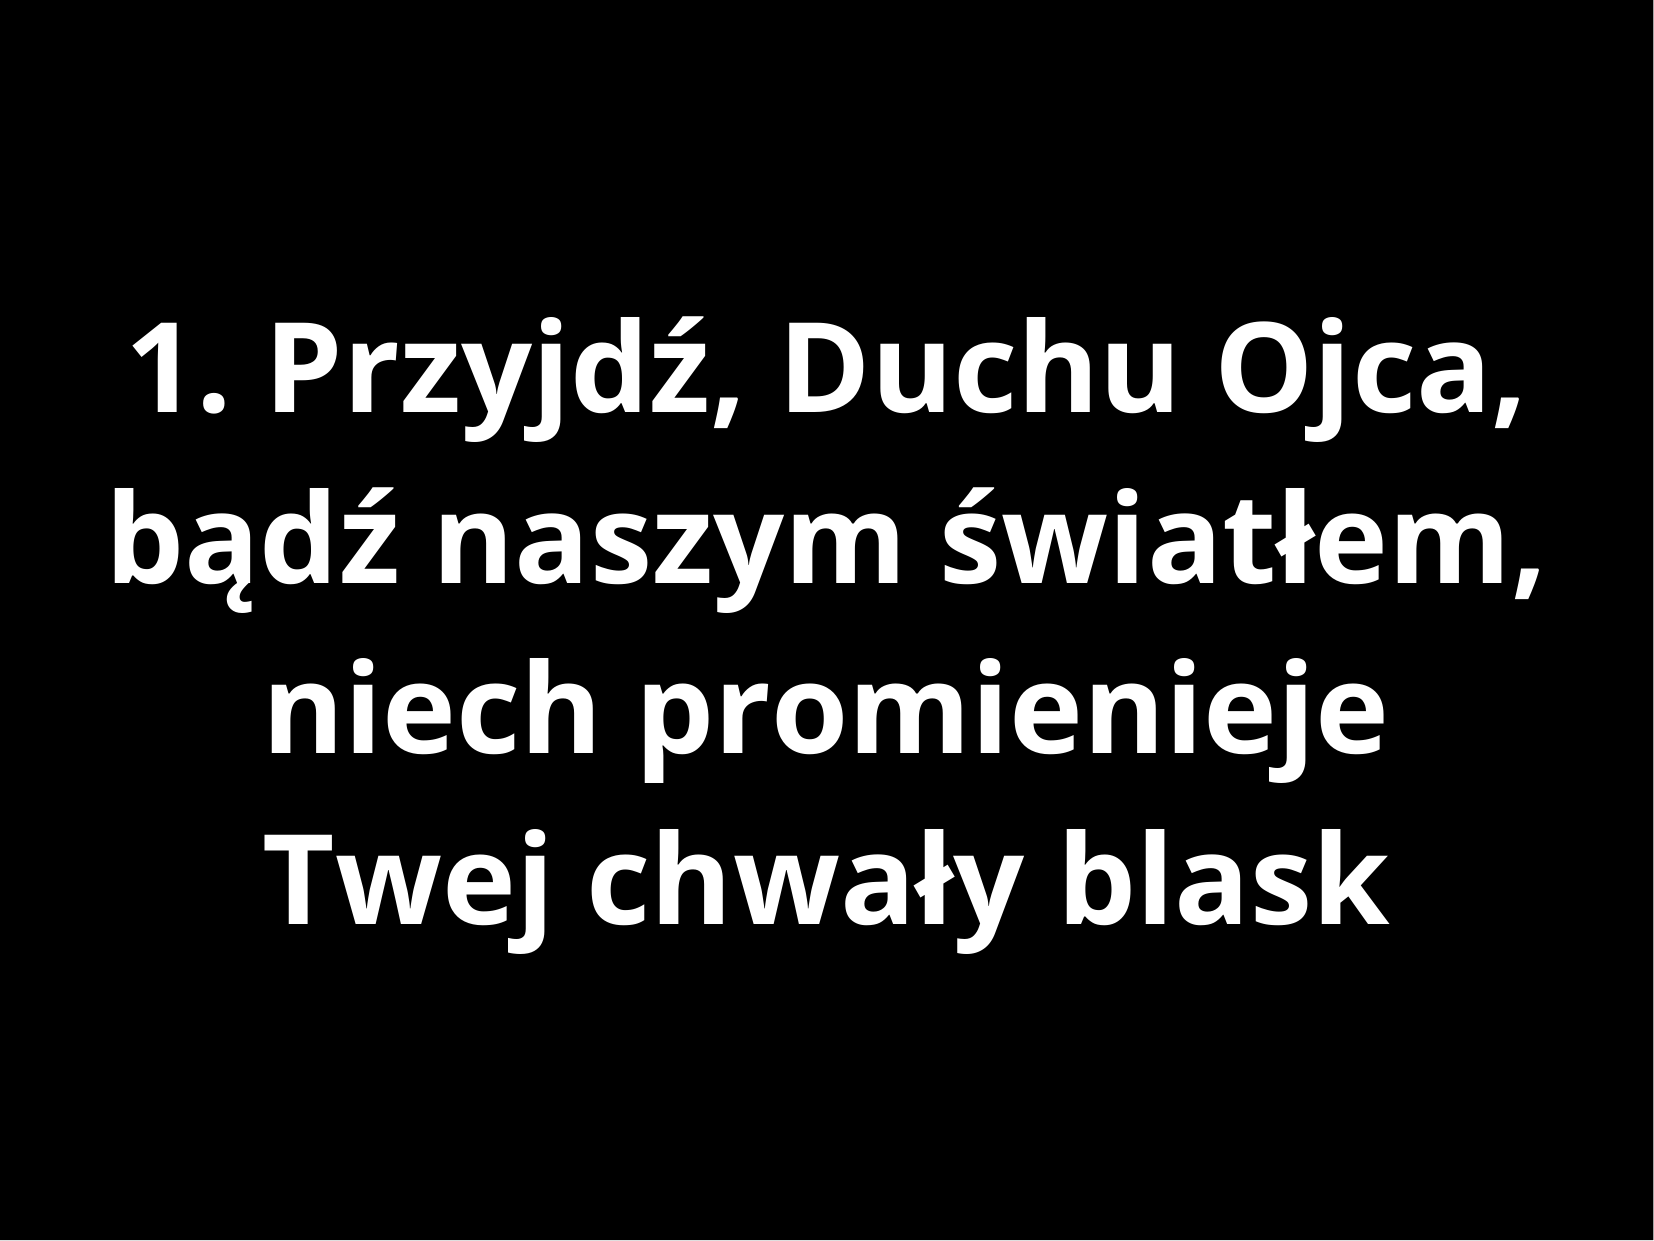

# 1. Przyjdź, Duchu Ojca, bądź naszym światłem, niech promienieje Twej chwały blask